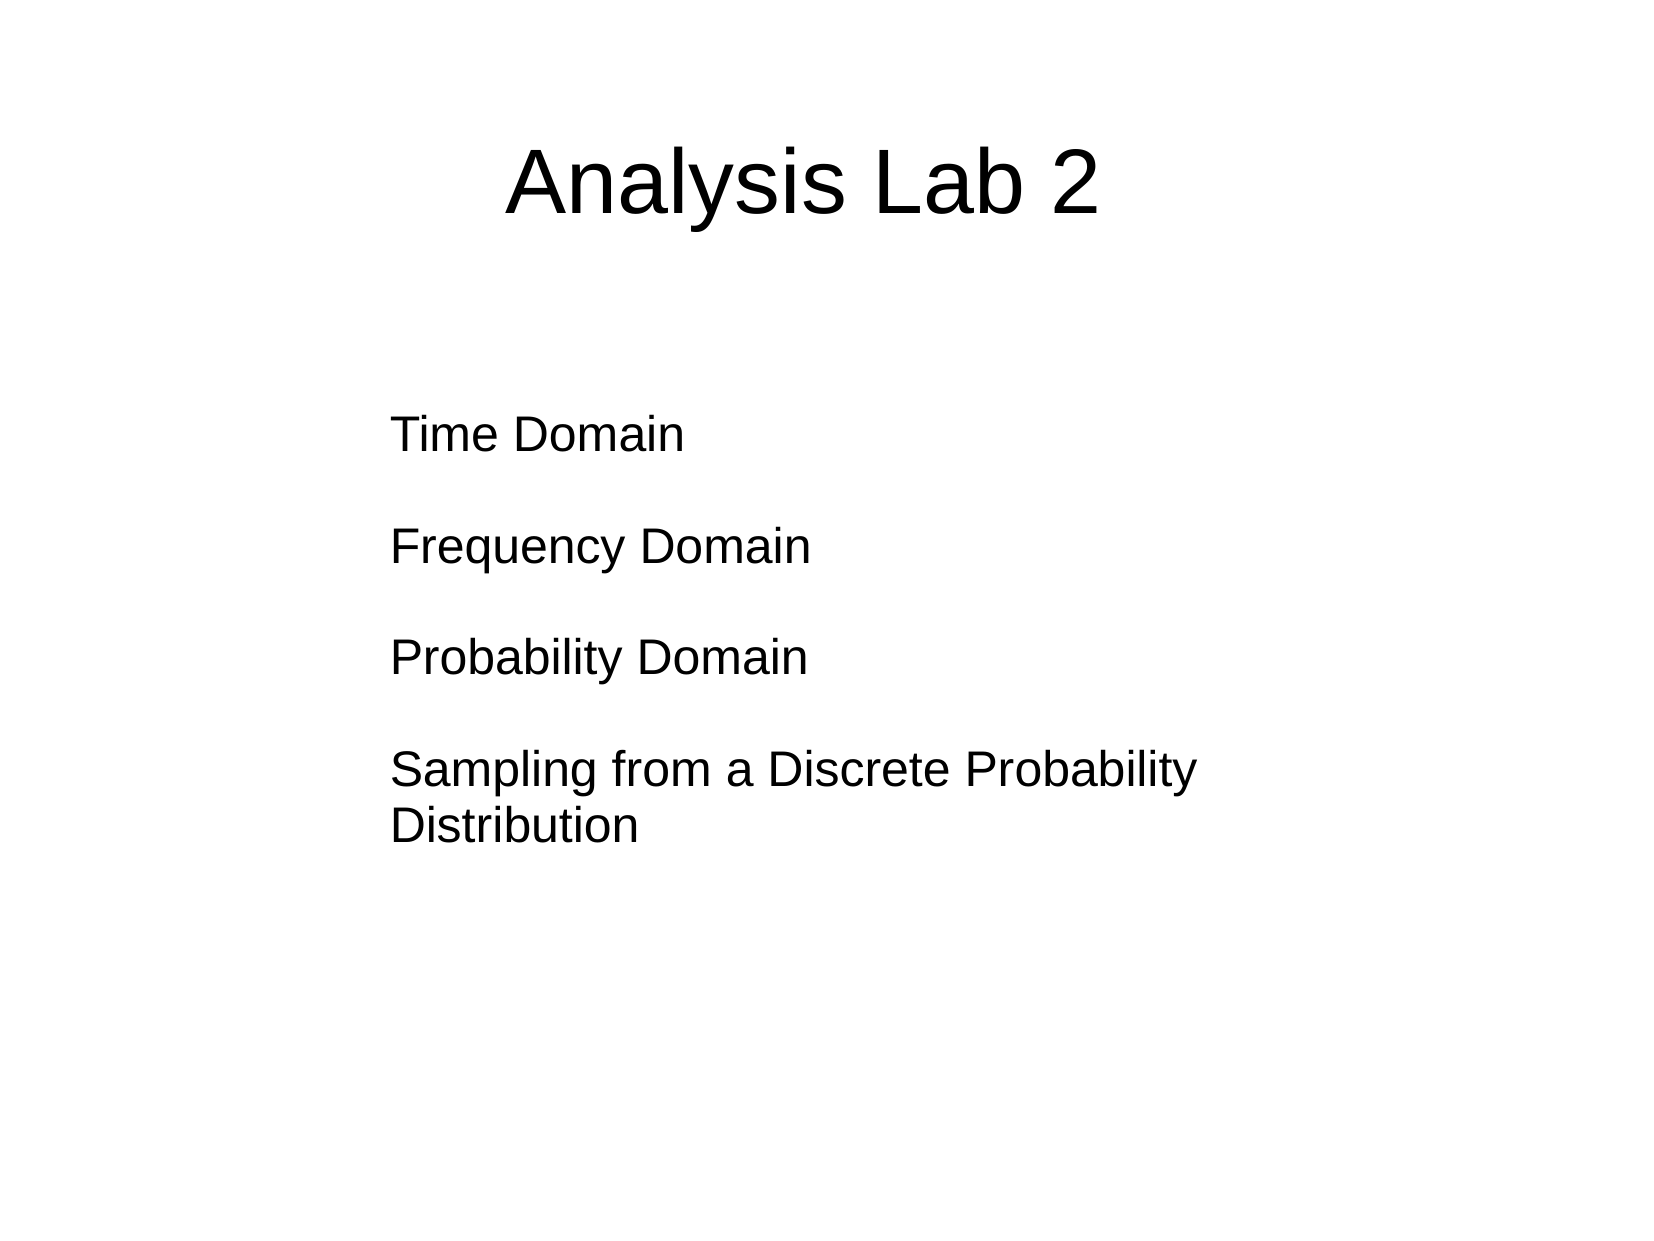

# Analysis Lab 2
Time Domain
Frequency Domain
Probability Domain
Sampling from a Discrete Probability Distribution